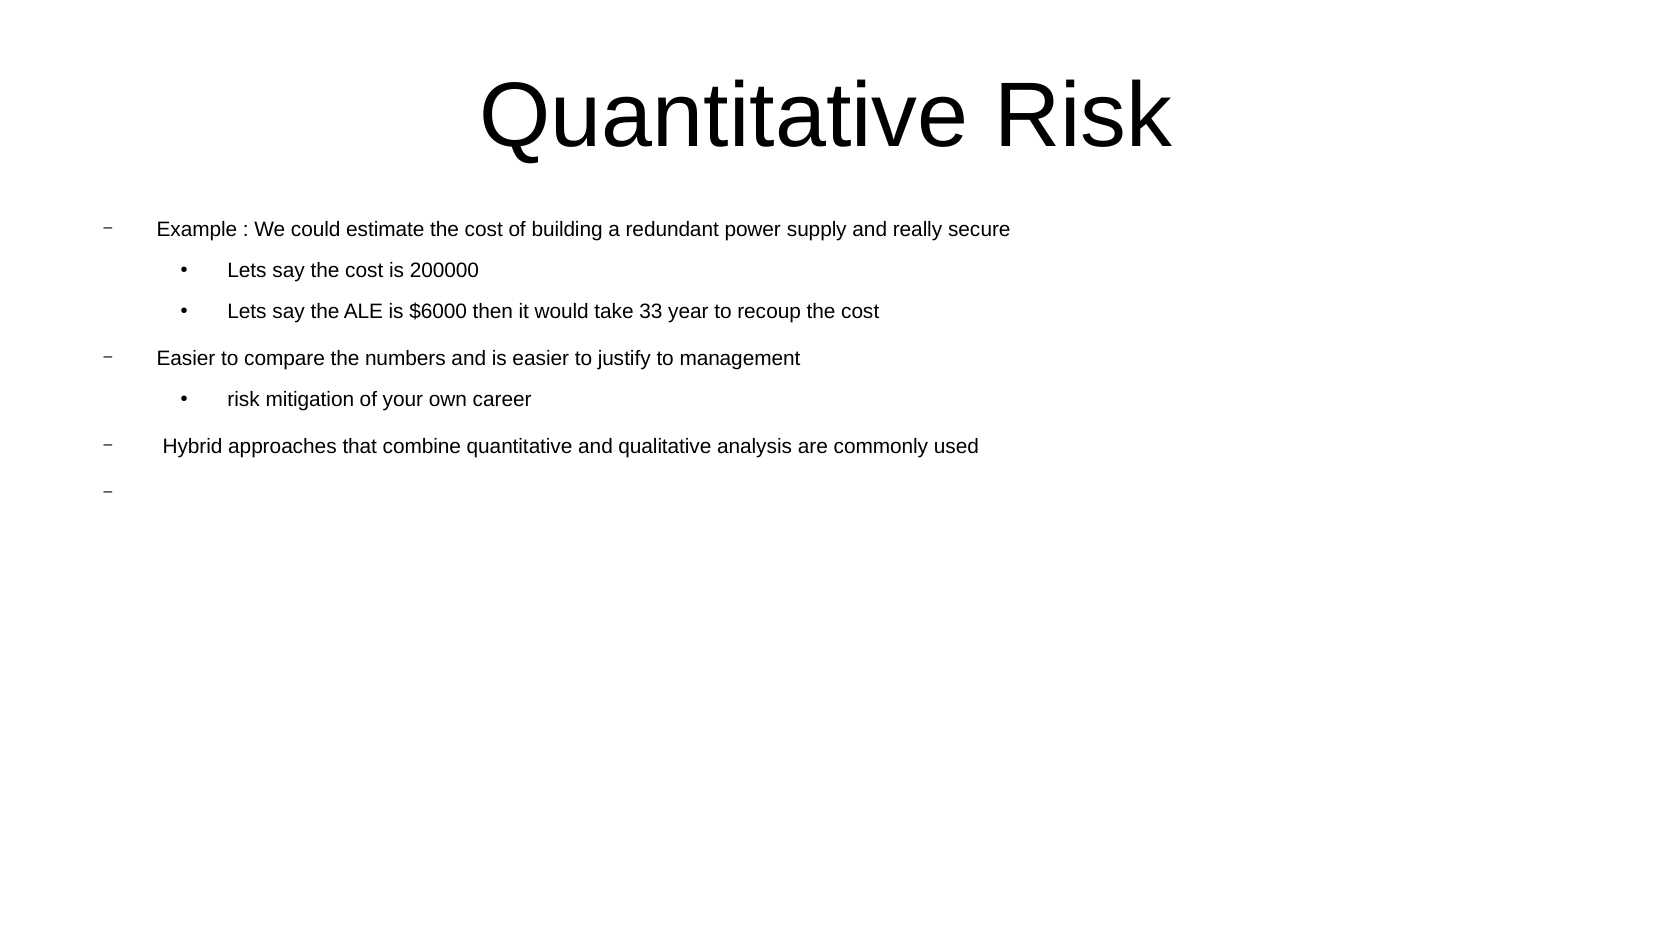

# Quantitative Risk
Example : We could estimate the cost of building a redundant power supply and really secure
Lets say the cost is 200000
Lets say the ALE is $6000 then it would take 33 year to recoup the cost
Easier to compare the numbers and is easier to justify to management
risk mitigation of your own career
 Hybrid approaches that combine quantitative and qualitative analysis are commonly used